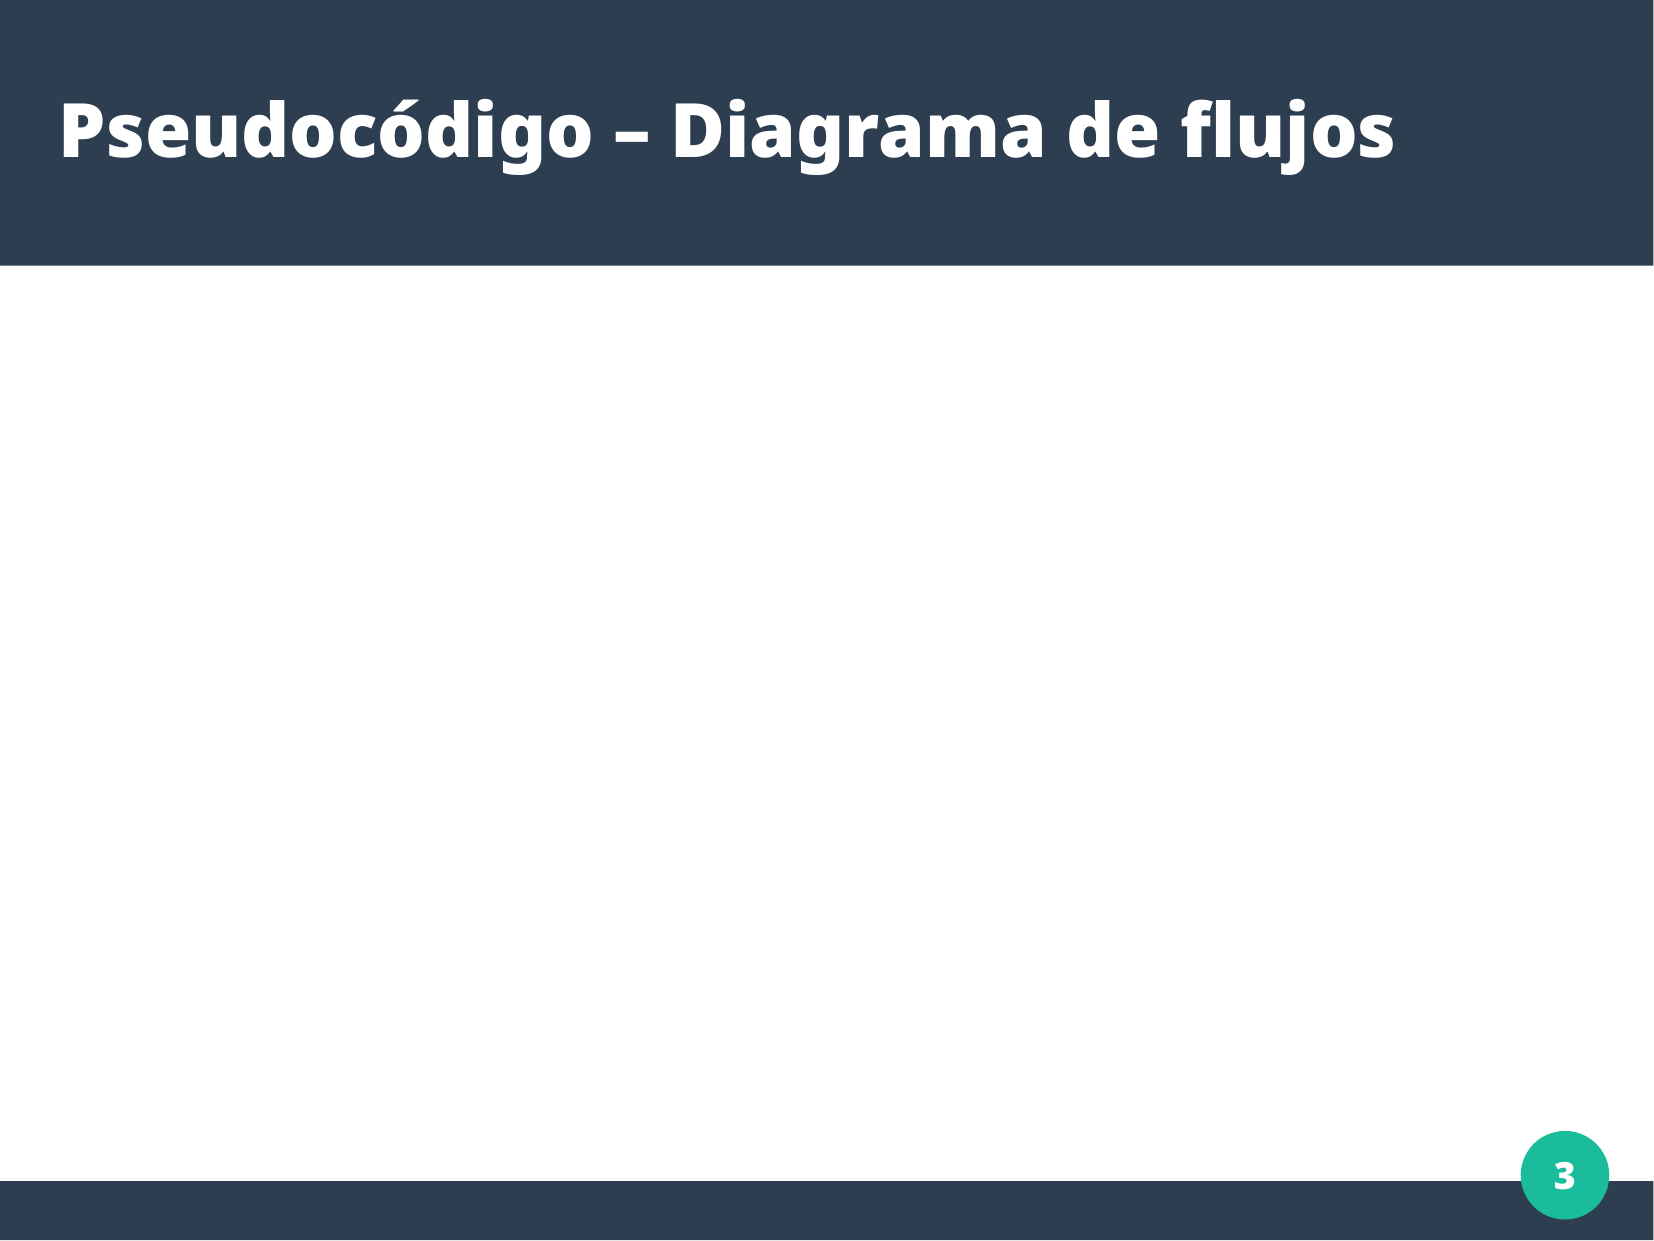

# Pseudocódigo – Diagrama de flujos
3